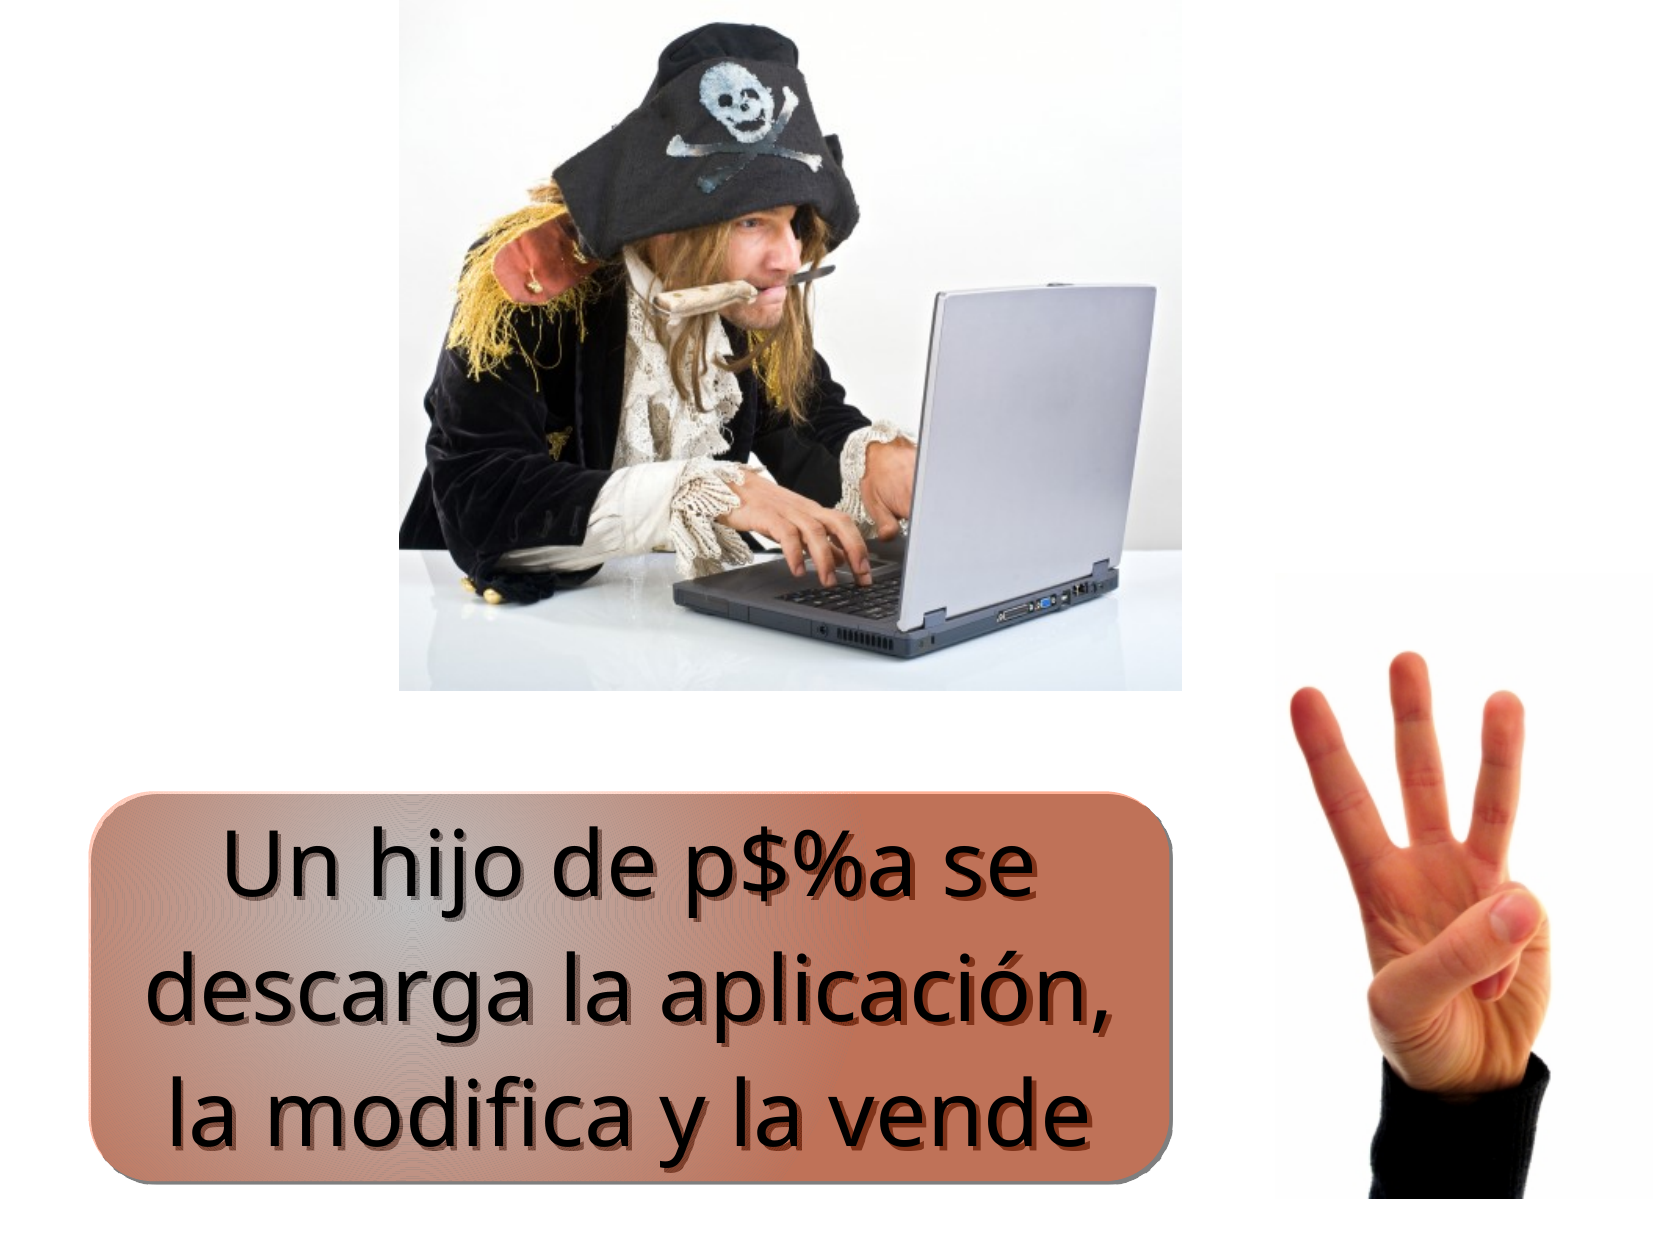

Un hijo de p$%a se descarga la aplicación, la modifica y la vende